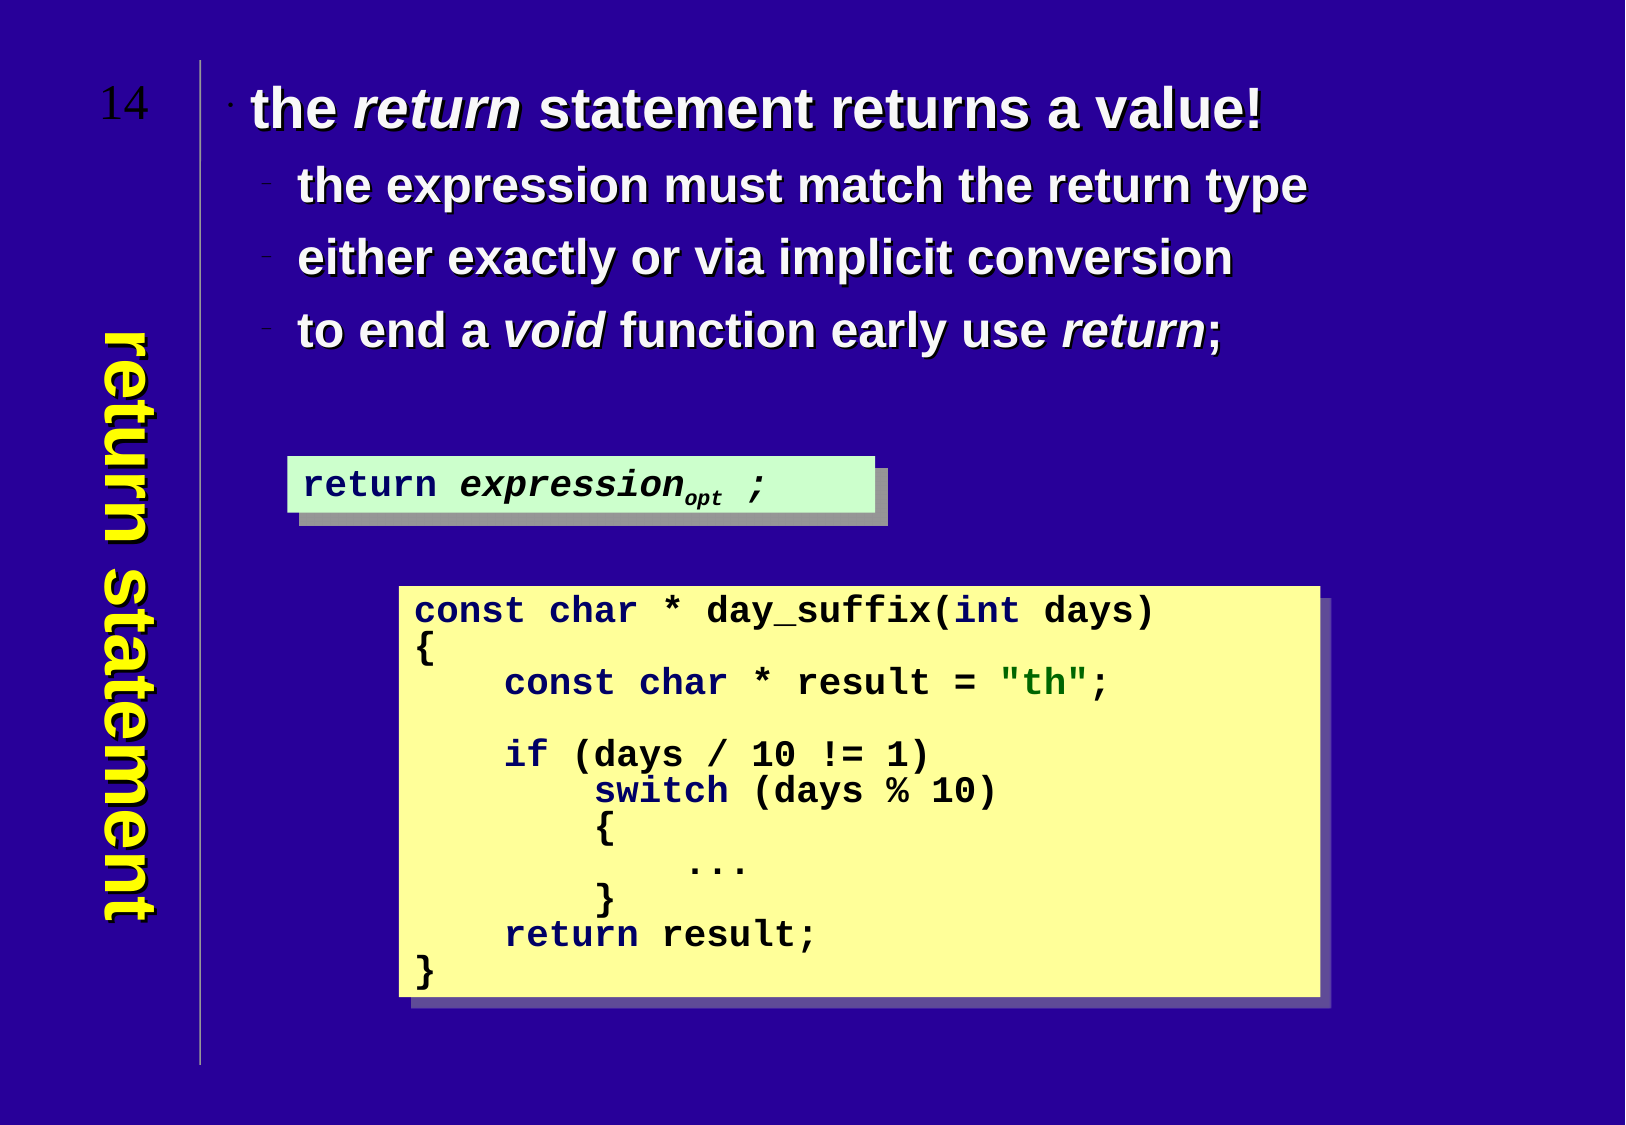

14
 the return statement returns a value!
the expression must match the return type
either exactly or via implicit conversion
to end a void function early use return;
# return statement
return expressionopt ;
const char * day_suffix(int days)
{
 const char * result = "th";
 if (days / 10 != 1)
 switch (days % 10)
 {
 ...
 }
 return result;
}